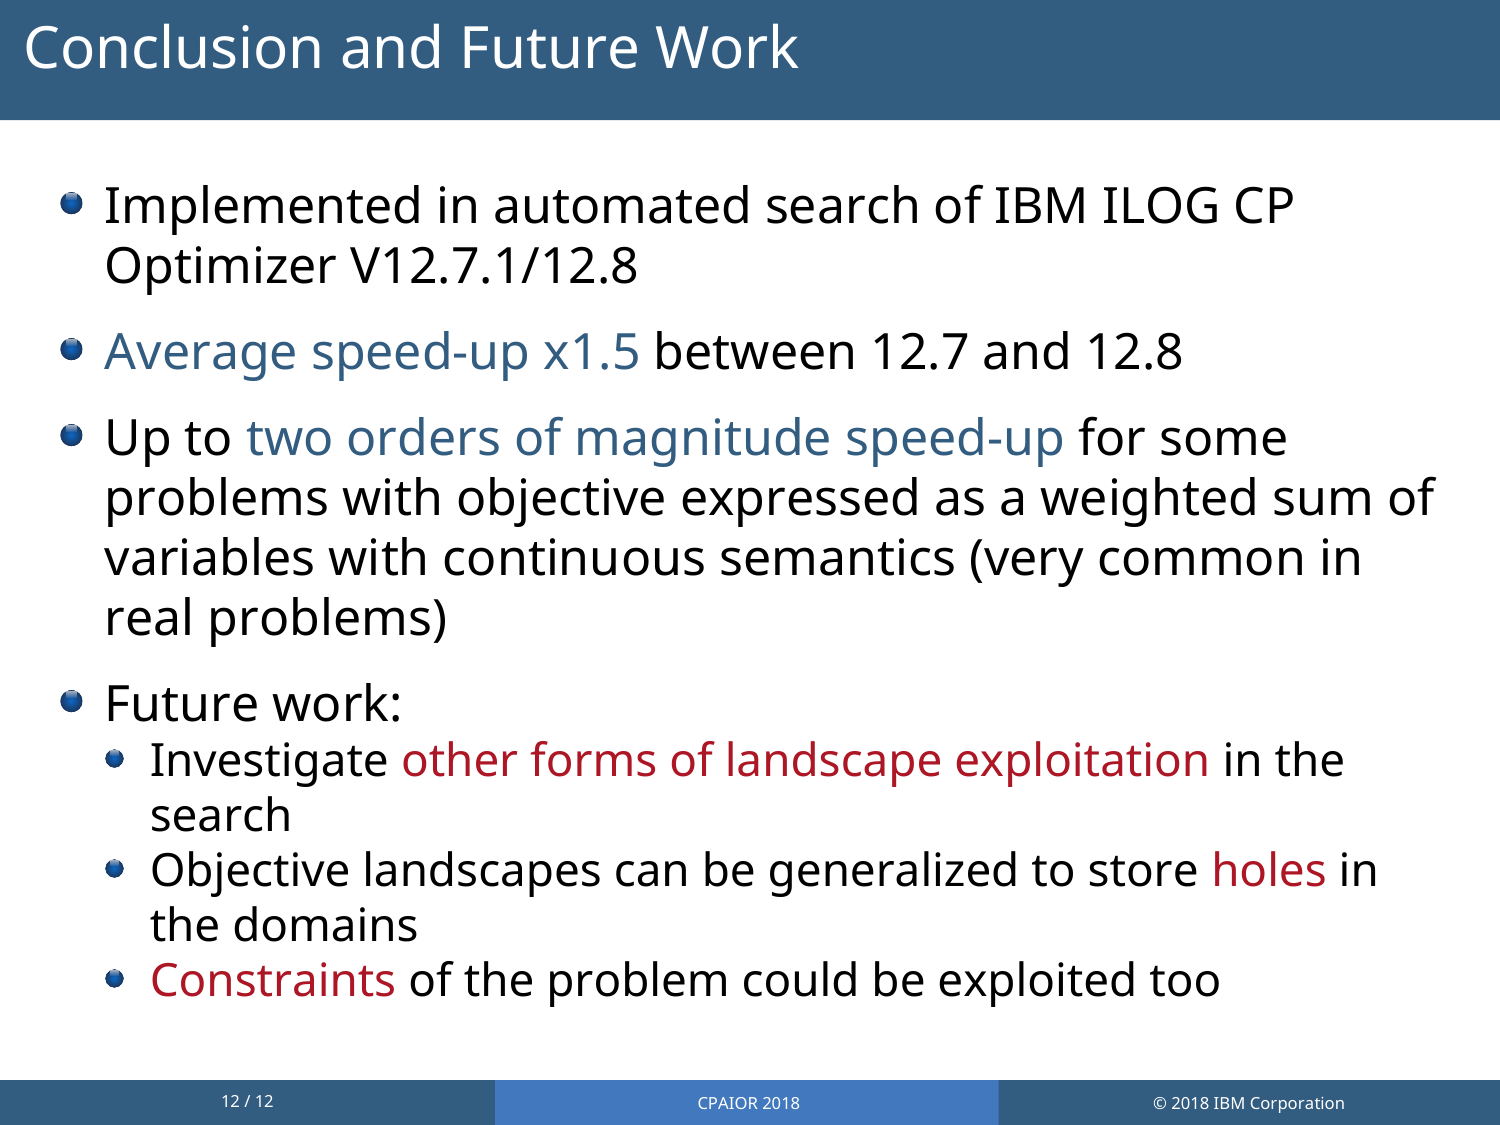

# Conclusion and Future Work
Implemented in automated search of IBM ILOG CP Optimizer V12.7.1/12.8
Average speed-up x1.5 between 12.7 and 12.8
Up to two orders of magnitude speed-up for some problems with objective expressed as a weighted sum of variables with continuous semantics (very common in real problems)
Future work:
Investigate other forms of landscape exploitation in the search
Objective landscapes can be generalized to store holes in the domains
Constraints of the problem could be exploited too